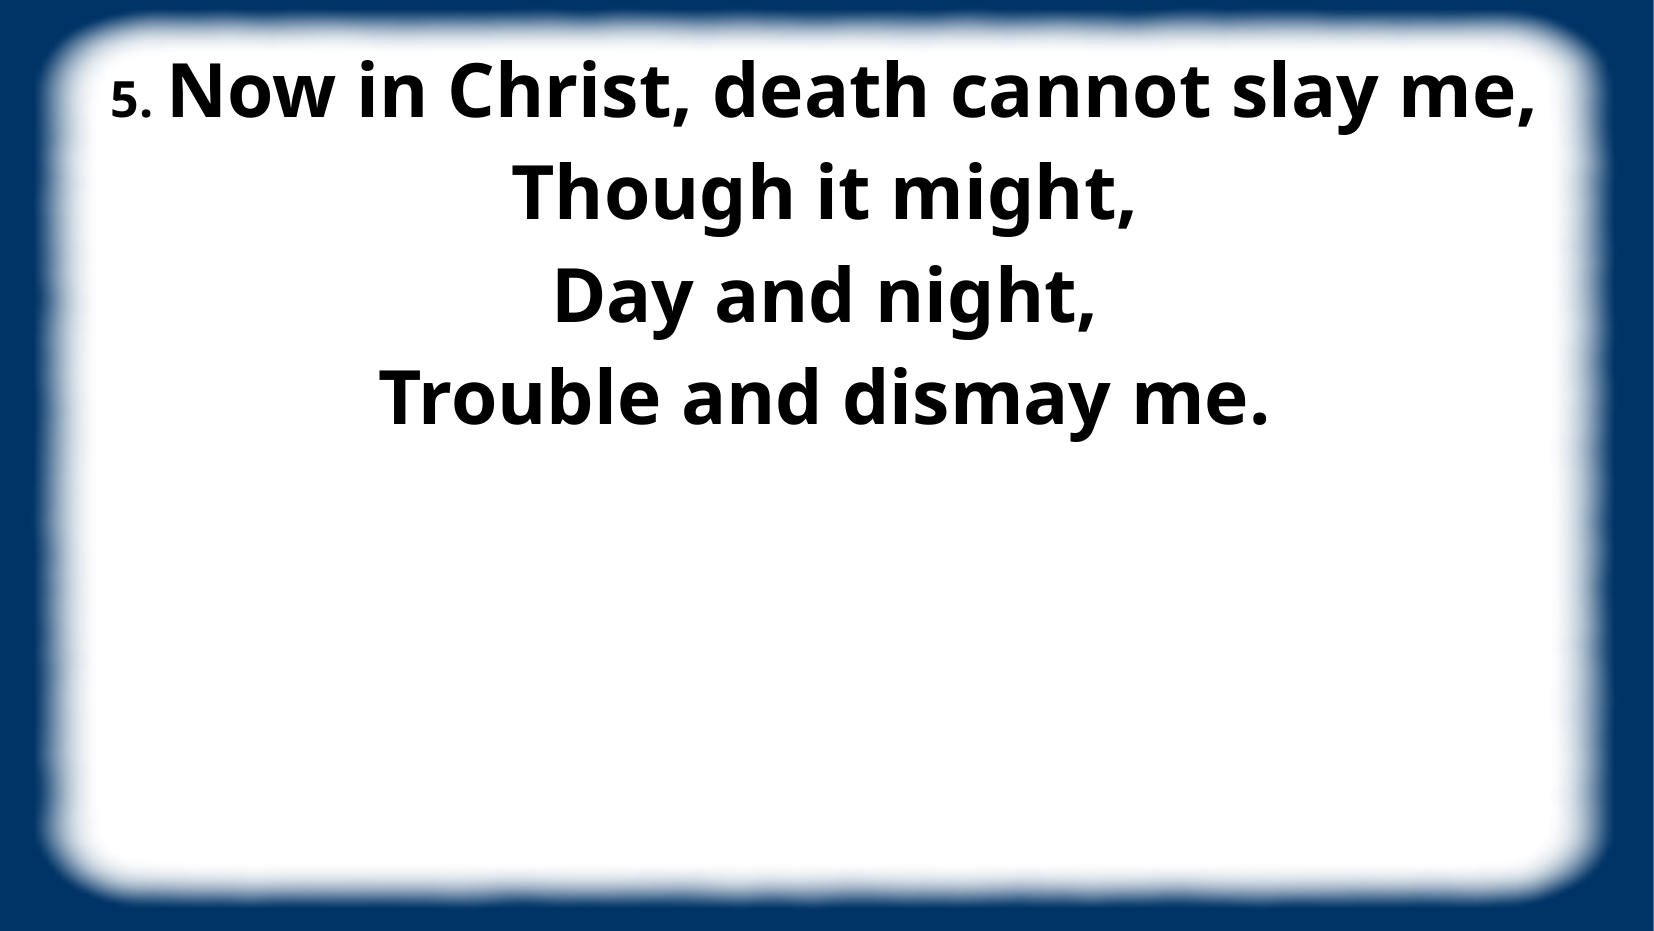

5. Now in Christ, death cannot slay me,
Though it might,
Day and night,
Trouble and dismay me.